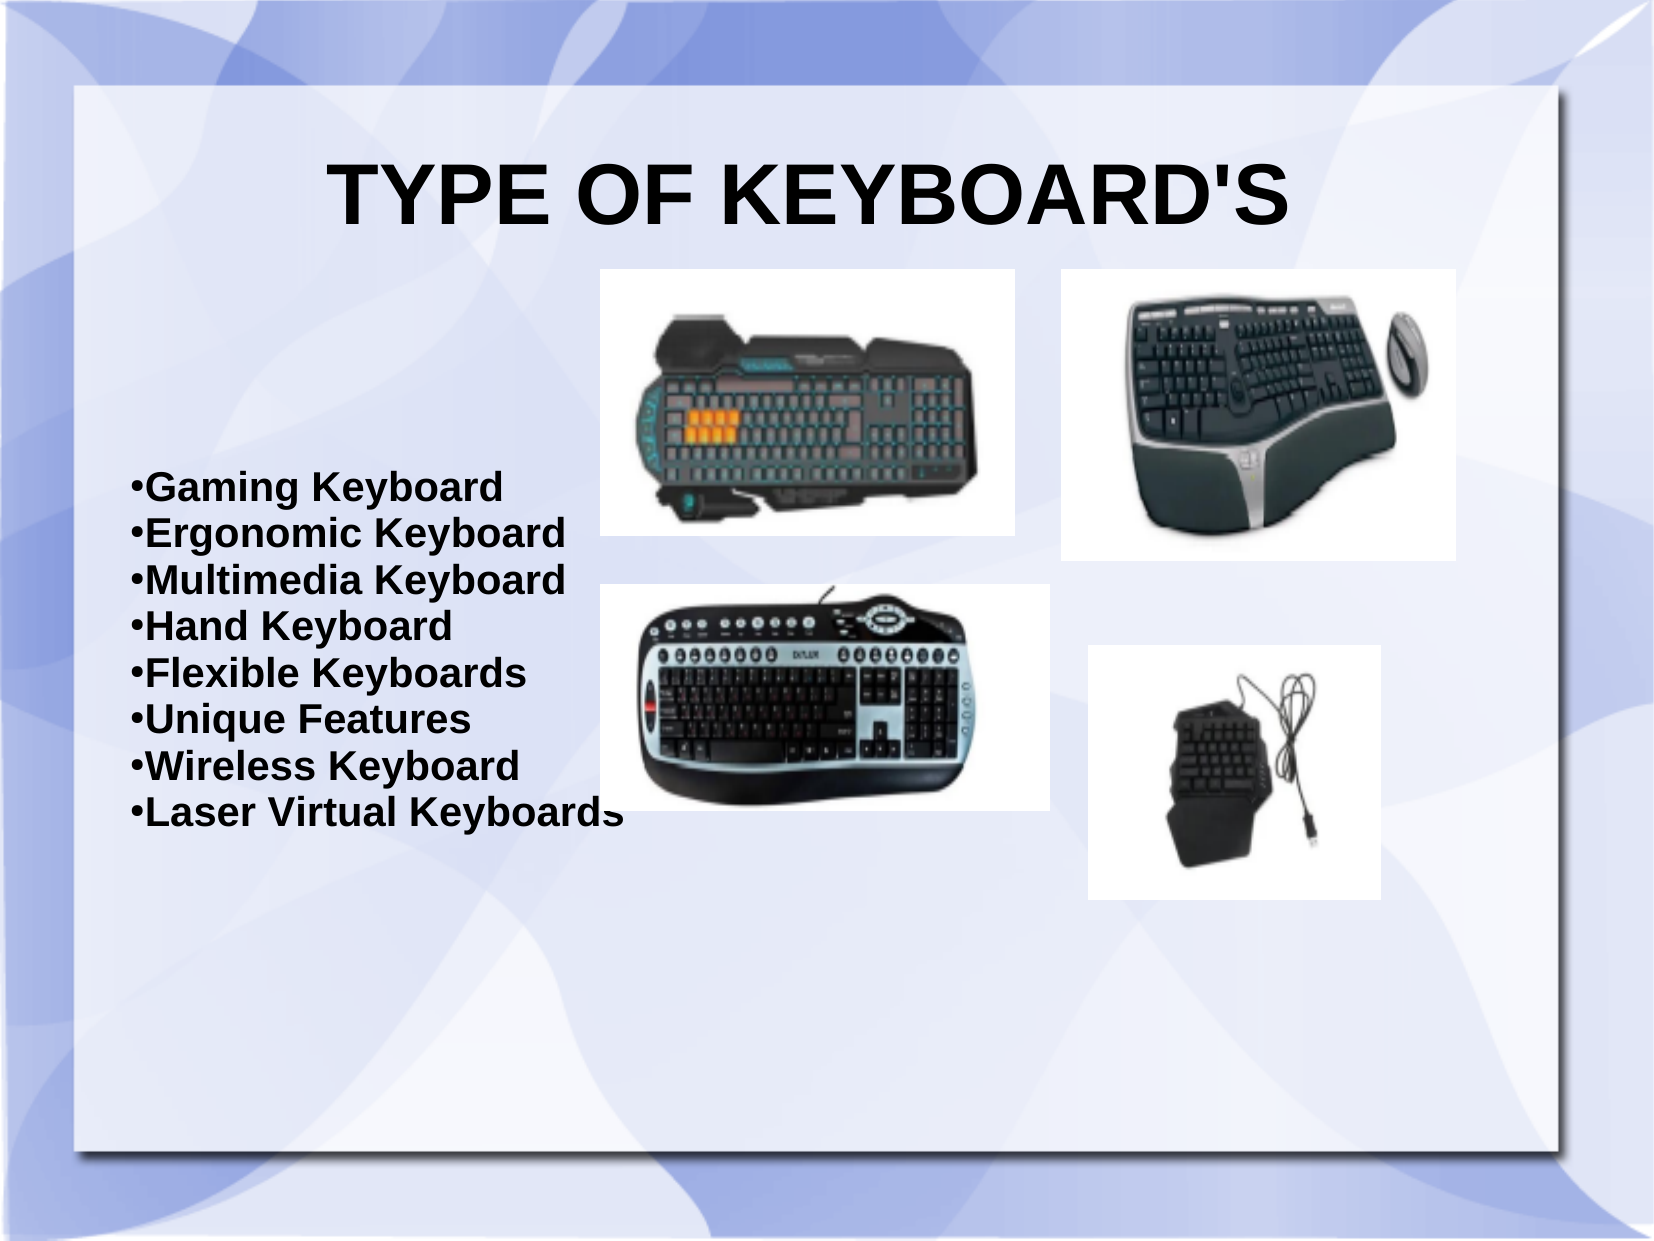

# TYPE OF KEYBOARD'S
Gaming Keyboard
Ergonomic Keyboard
Multimedia Keyboard
Hand Keyboard
Flexible Keyboards
Unique Features
Wireless Keyboard
Laser Virtual Keyboards